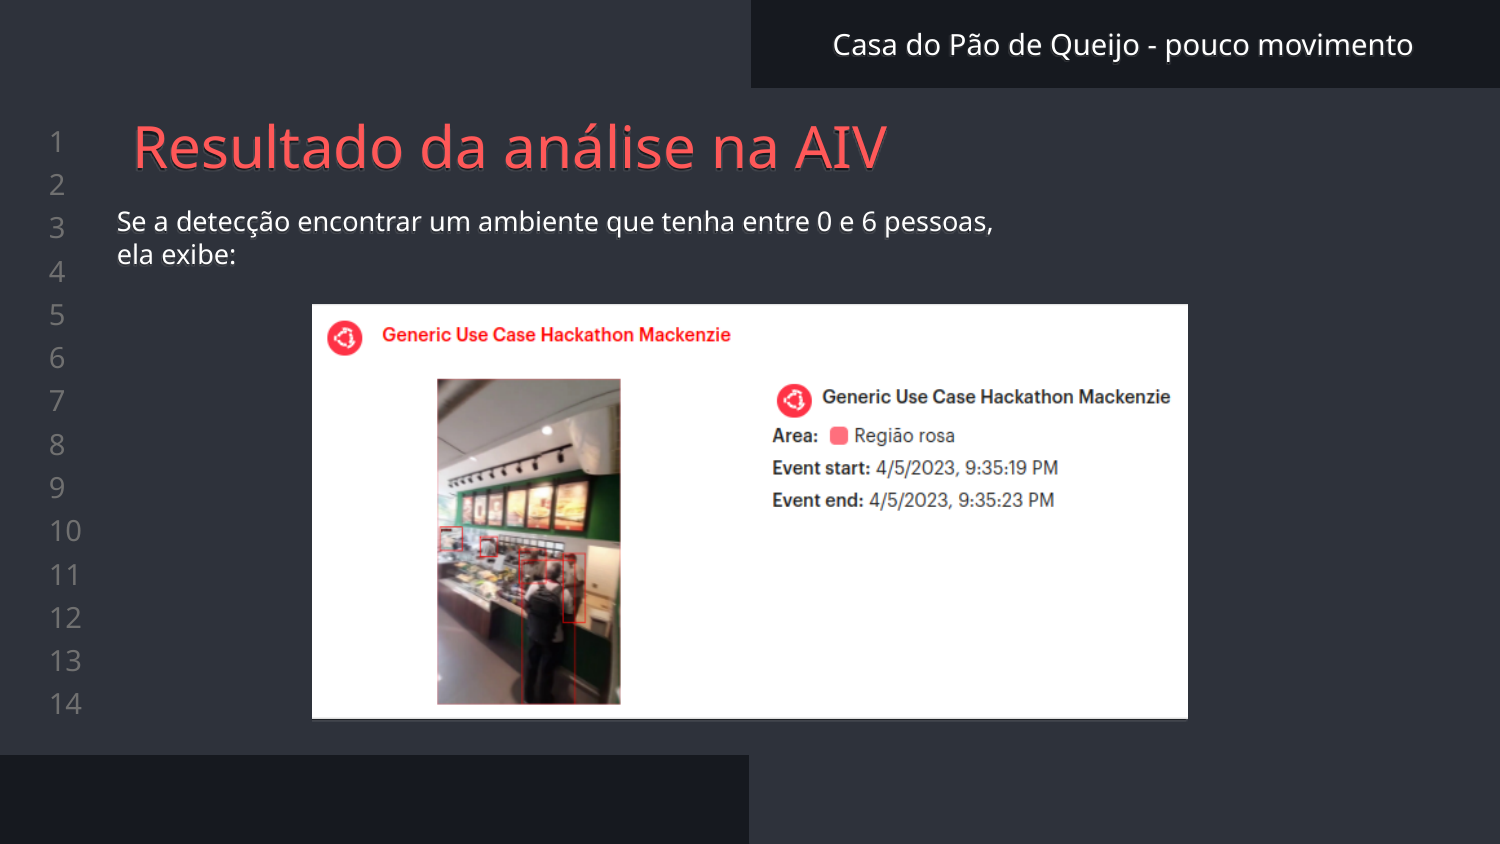

Casa do Pão de Queijo - pouco movimento
# Resultado da análise na AIV
Se a detecção encontrar um ambiente que tenha entre 0 e 6 pessoas, ela exibe: